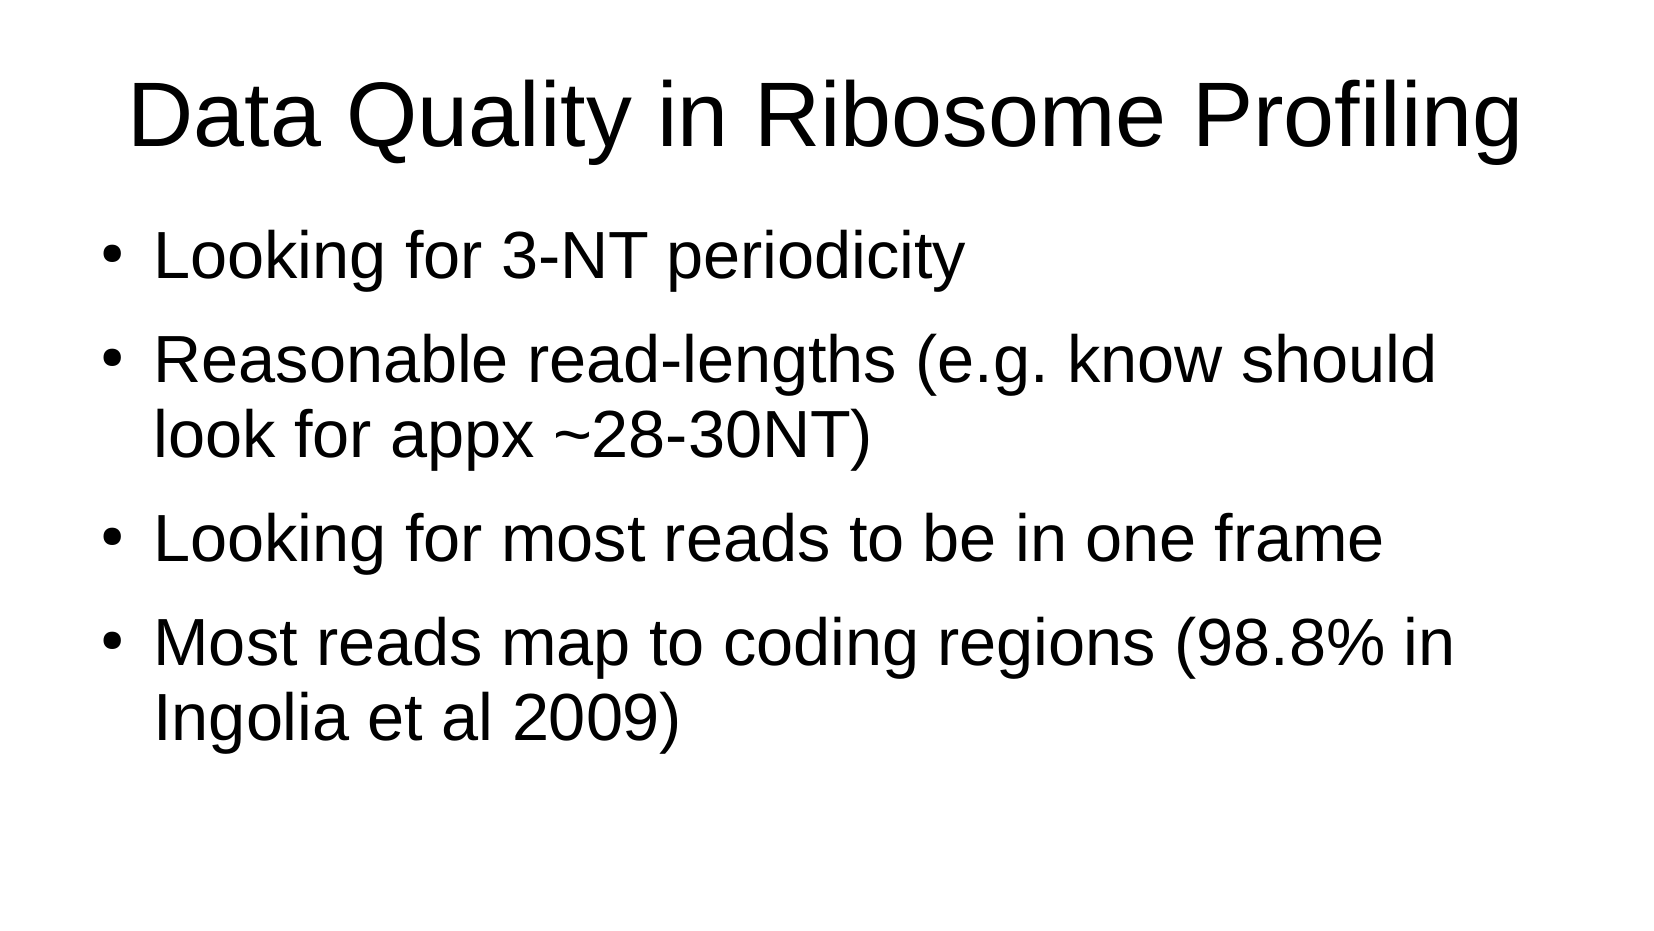

# Data Quality in Ribosome Profiling
Looking for 3-NT periodicity
Reasonable read-lengths (e.g. know should look for appx ~28-30NT)
Looking for most reads to be in one frame
Most reads map to coding regions (98.8% in Ingolia et al 2009)